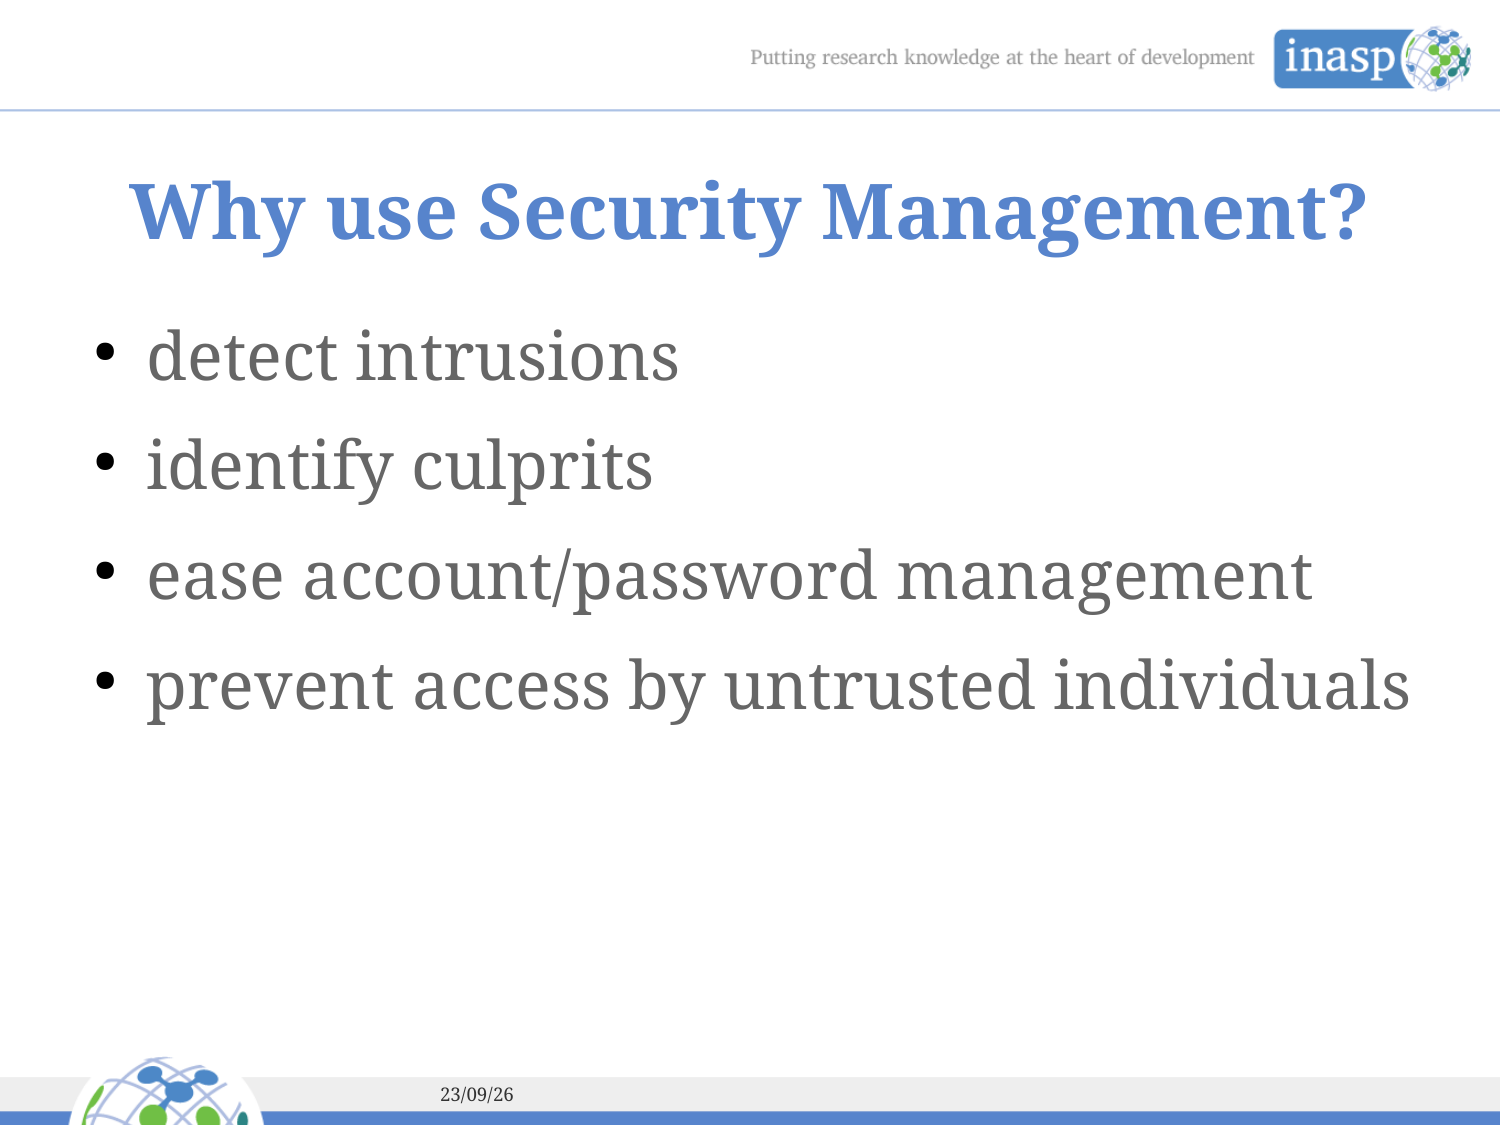

# Why use Security Management?
detect intrusions
identify culprits
ease account/password management
prevent access by untrusted individuals